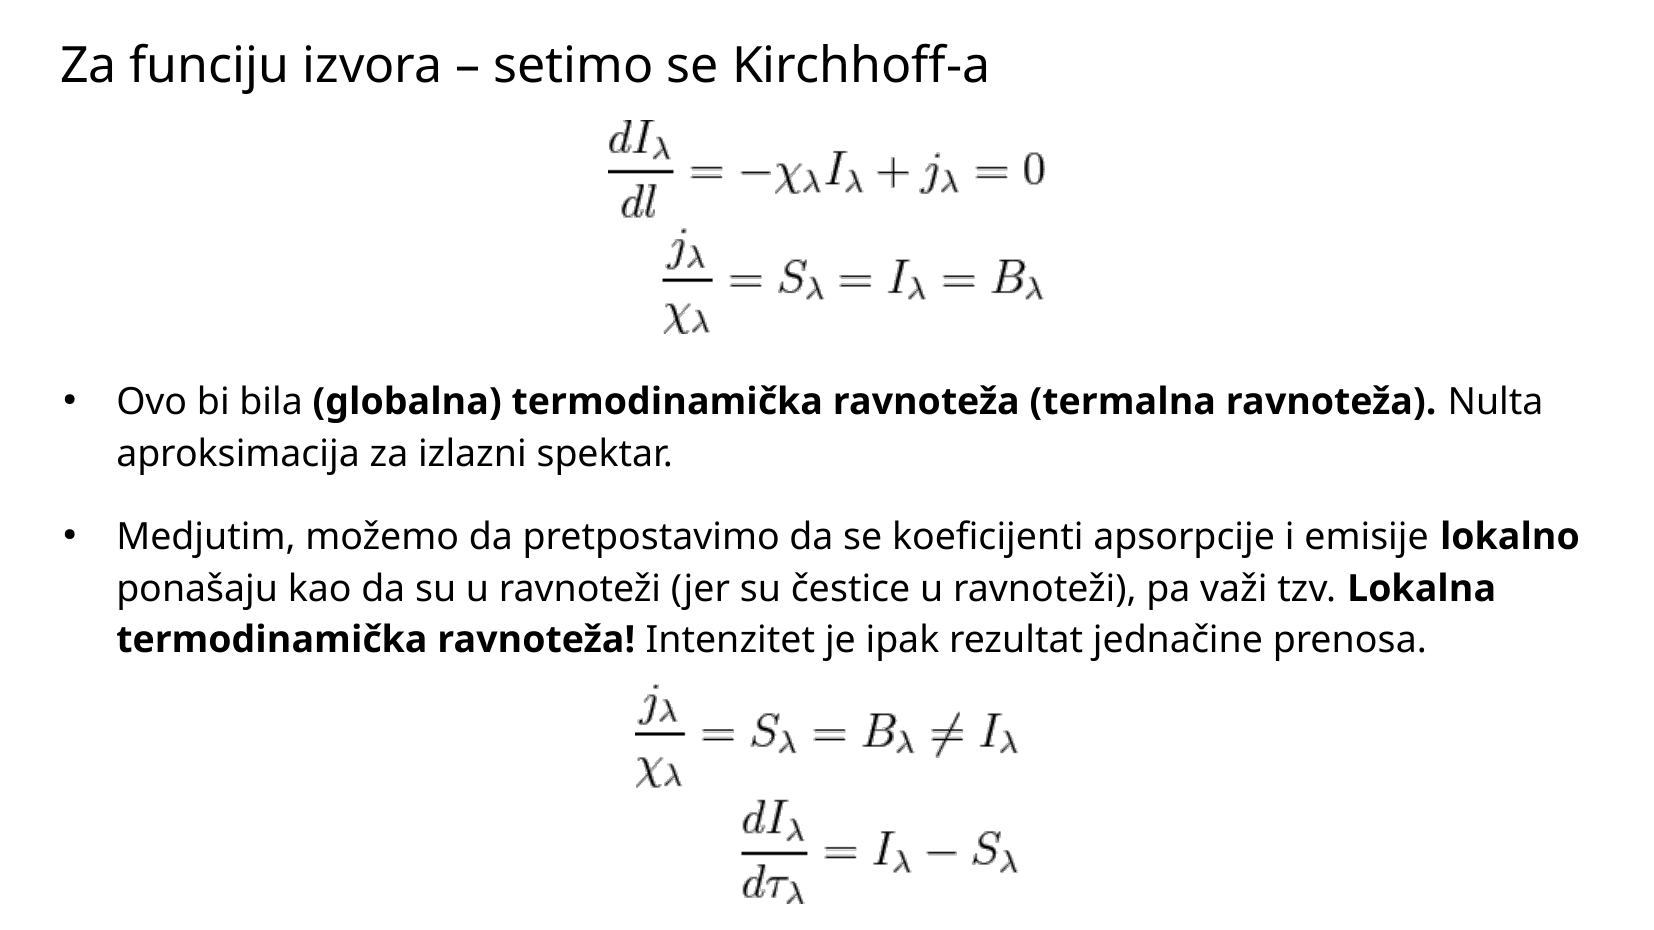

# Za funciju izvora – setimo se Kirchhoff-a
Ovo bi bila (globalna) termodinamička ravnoteža (termalna ravnoteža). Nulta aproksimacija za izlazni spektar.
Medjutim, možemo da pretpostavimo da se koeficijenti apsorpcije i emisije lokalno ponašaju kao da su u ravnoteži (jer su čestice u ravnoteži), pa važi tzv. Lokalna termodinamička ravnoteža! Intenzitet je ipak rezultat jednačine prenosa.